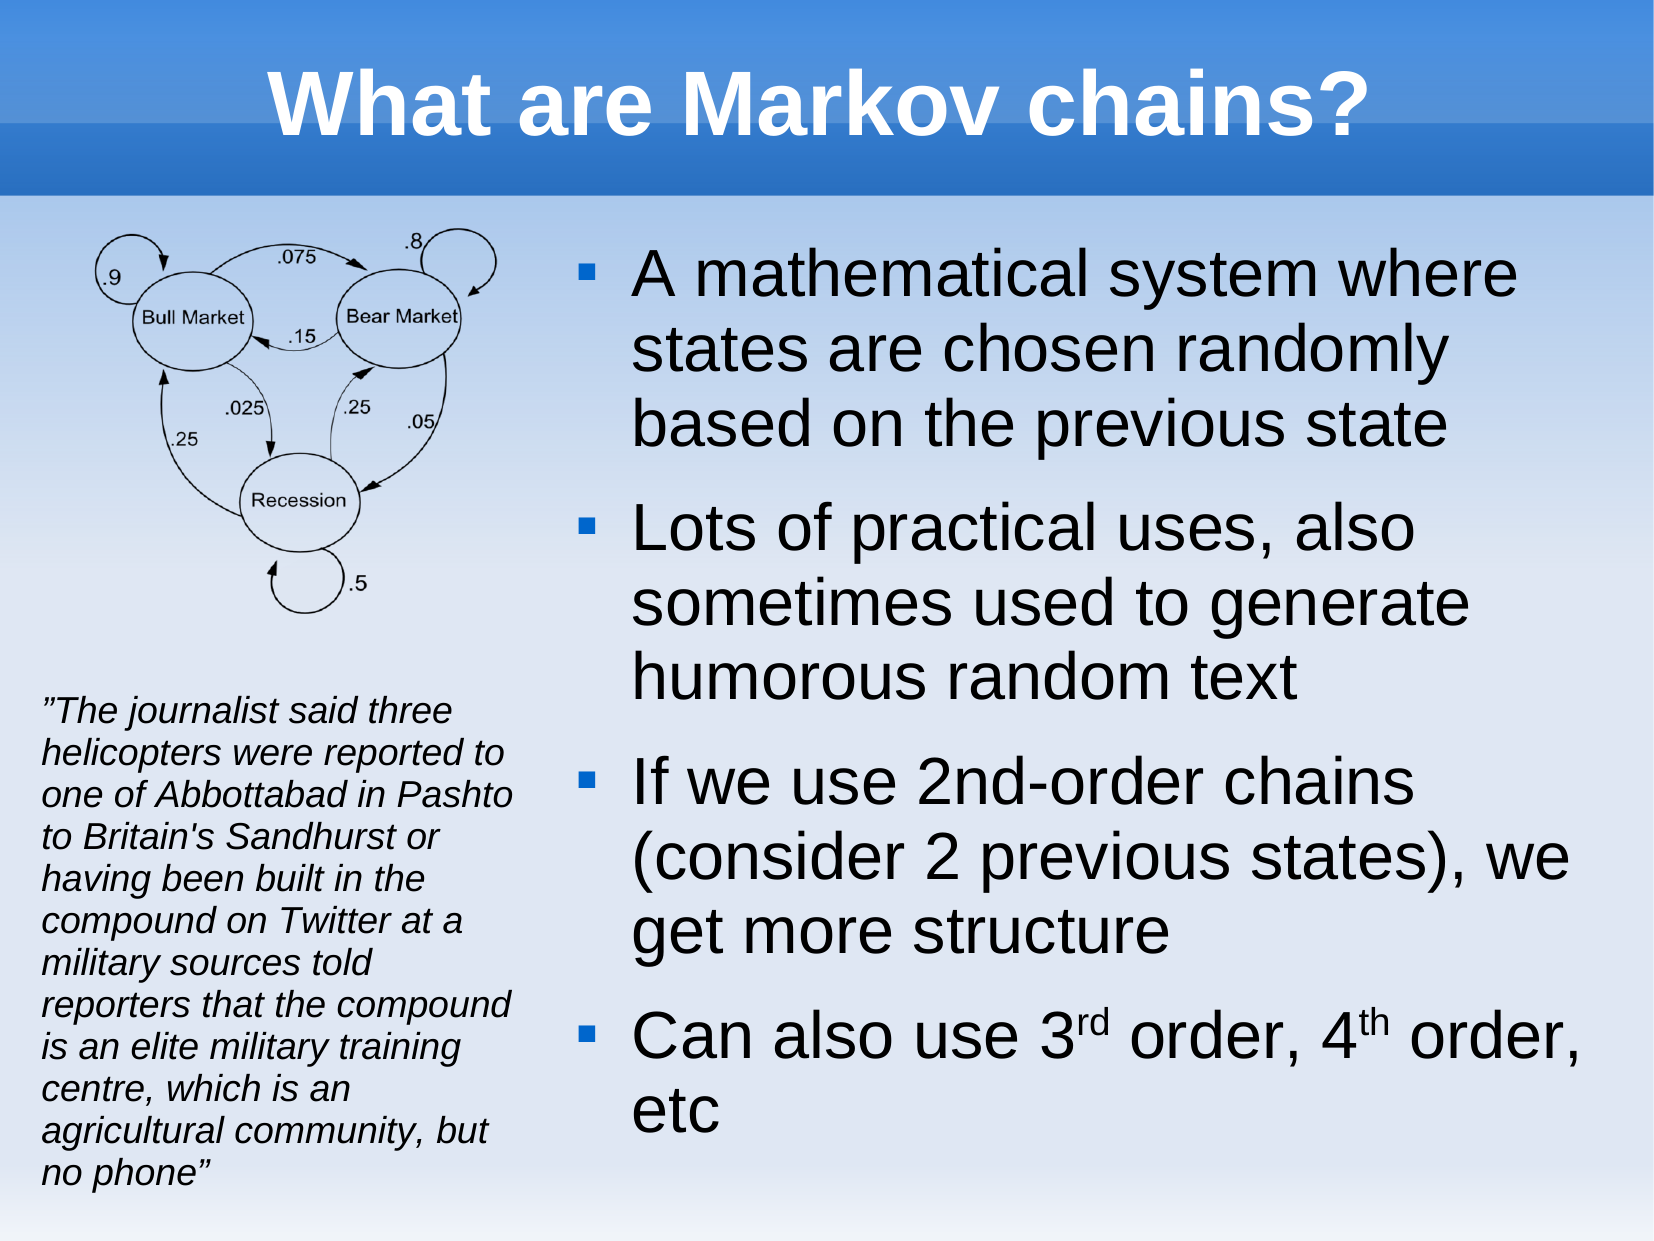

# What are Markov chains?
A mathematical system where states are chosen randomly based on the previous state
Lots of practical uses, also sometimes used to generate humorous random text
If we use 2nd-order chains (consider 2 previous states), we get more structure
Can also use 3rd order, 4th order, etc
”The journalist said three helicopters were reported to one of Abbottabad in Pashto to Britain's Sandhurst or having been built in the compound on Twitter at a military sources told reporters that the compound is an elite military training centre, which is an agricultural community, but no phone”